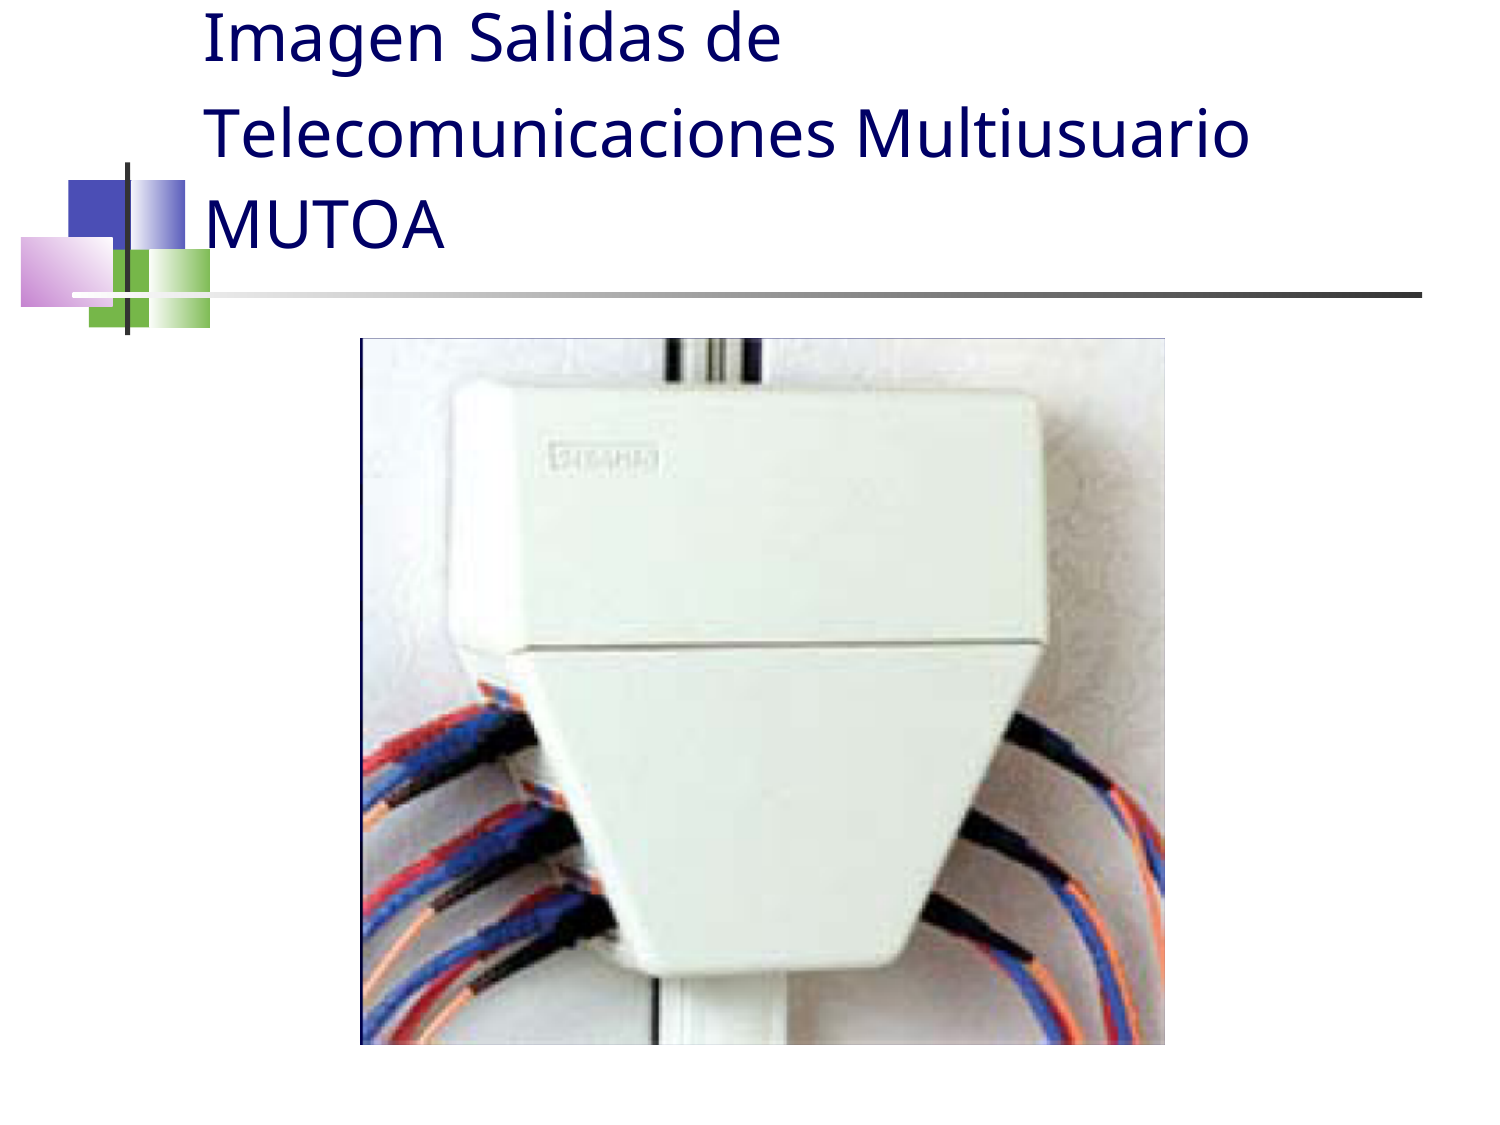

# Imagen Salidas de Telecomunicaciones Multiusuario MUTOA